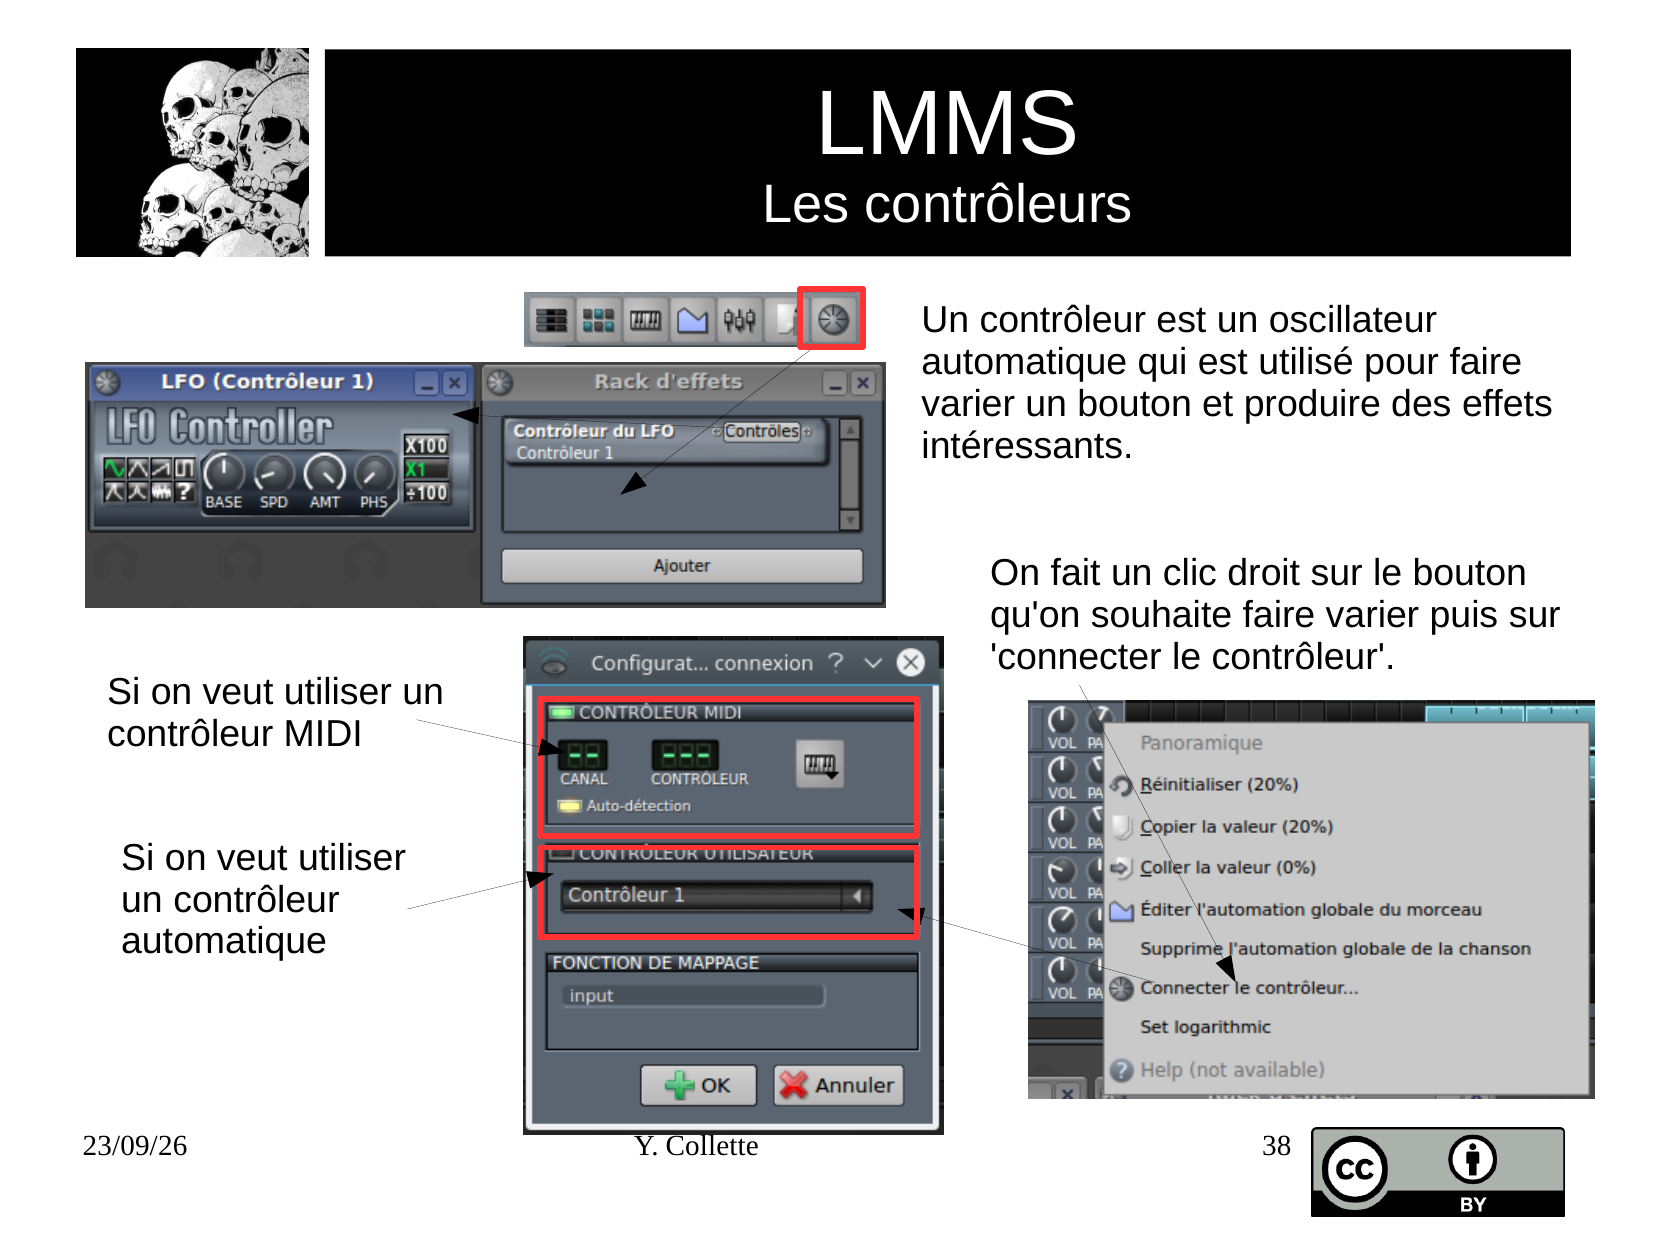

# LMMS Les contrôleurs
Un contrôleur est un oscillateur automatique qui est utilisé pour faire varier un bouton et produire des effets intéressants.
On fait un clic droit sur le bouton qu'on souhaite faire varier puis sur 'connecter le contrôleur'.
Si on veut utiliser un contrôleur MIDI
Si on veut utiliser un contrôleur automatique
Y. Collette
38